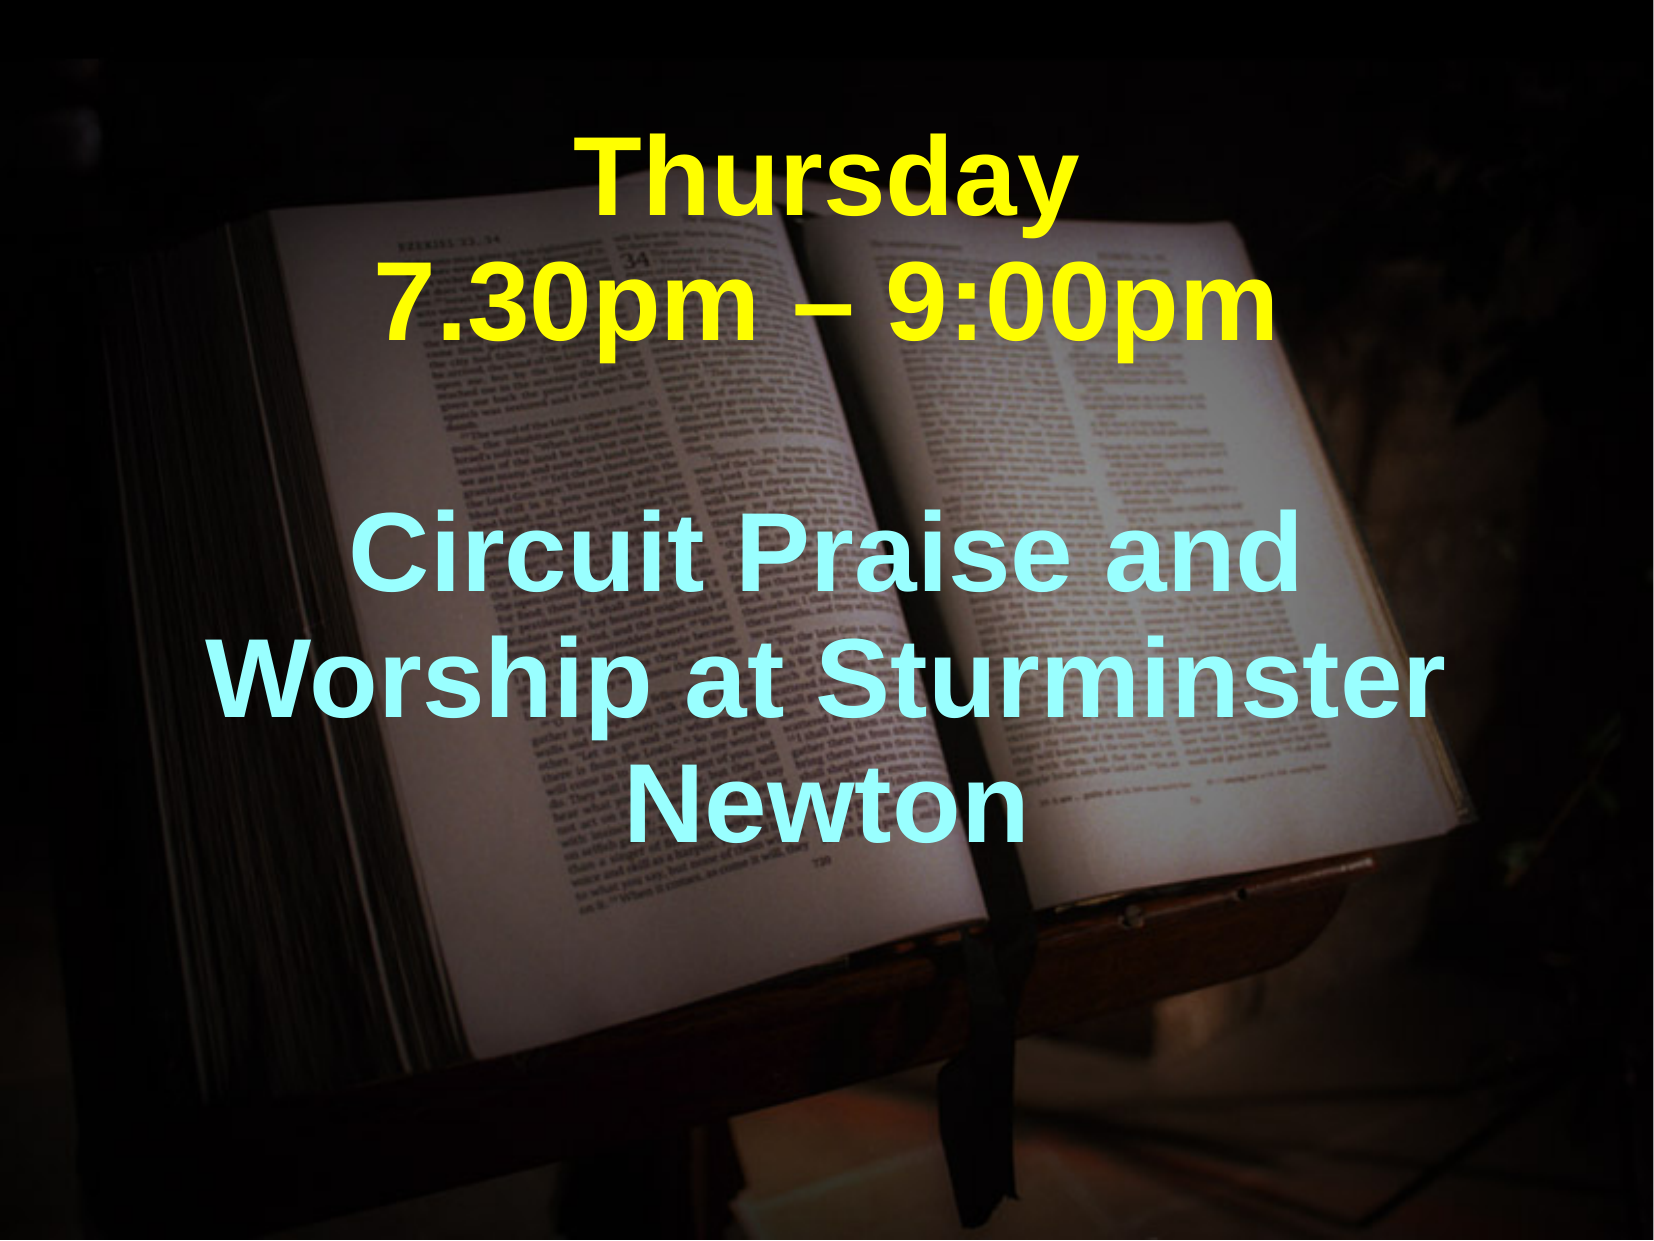

#
Thursday
7.30pm – 9:00pm
Circuit Praise and Worship at Sturminster Newton